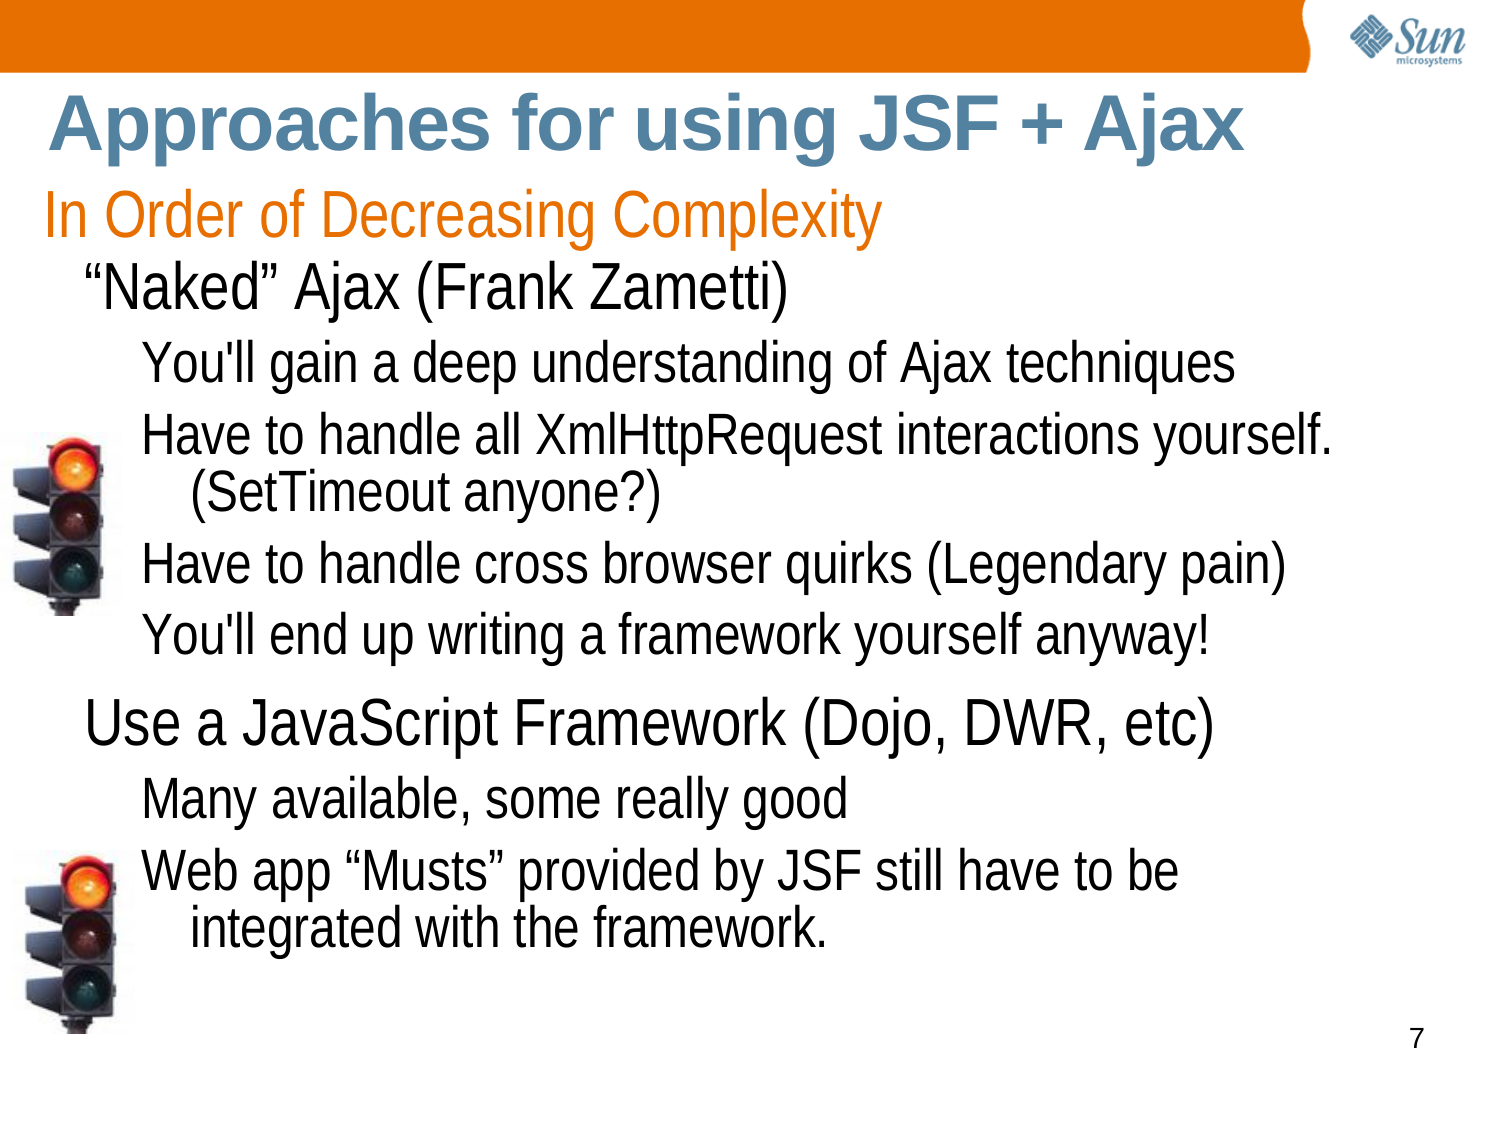

# Approaches for using JSF + Ajax
In Order of Decreasing Complexity
“Naked” Ajax (Frank Zametti)
You'll gain a deep understanding of Ajax techniques
Have to handle all XmlHttpRequest interactions yourself. (SetTimeout anyone?)
Have to handle cross browser quirks (Legendary pain)
You'll end up writing a framework yourself anyway!
Use a JavaScript Framework (Dojo, DWR, etc)
Many available, some really good
Web app “Musts” provided by JSF still have to be integrated with the framework.
7